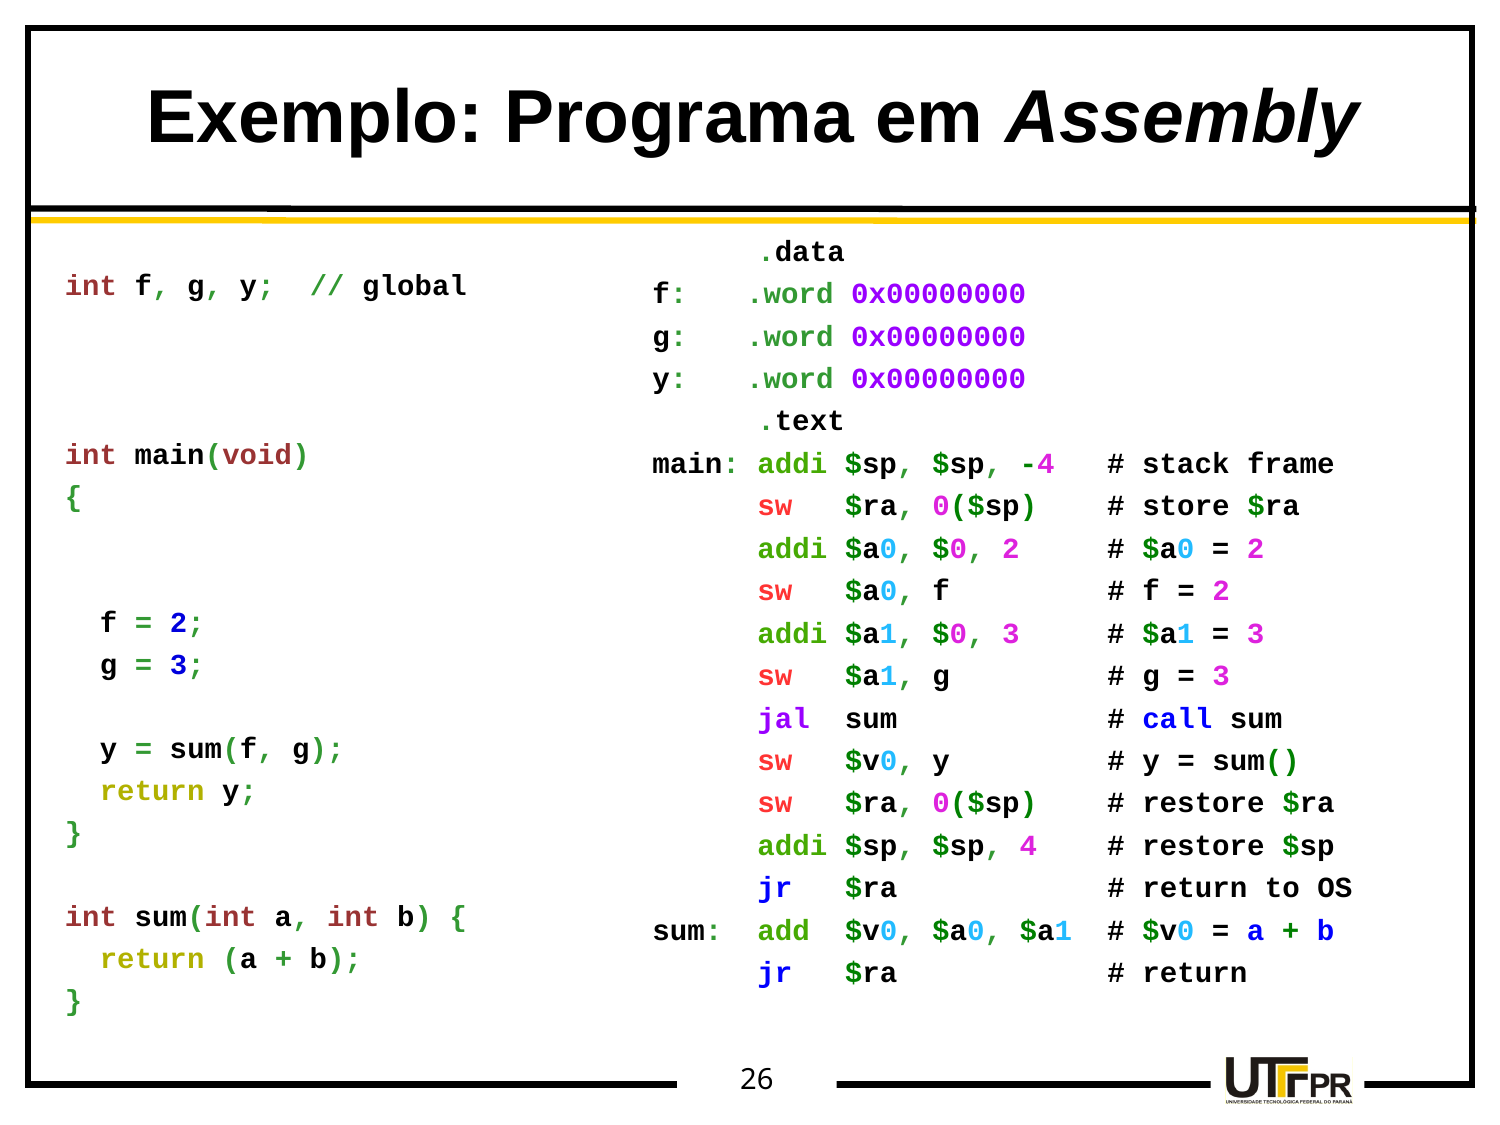

# Exemplo: Programa em Assembly
int f, g, y; // global
int main(void)
{
 f = 2;
 g = 3;
 y = sum(f, g);
 return y;
}
int sum(int a, int b) {
 return (a + b);
}
 .data
f:	.word 0x00000000
g:	.word 0x00000000
y:	.word 0x00000000
 .text
main: addi $sp, $sp, -4 # stack frame
 sw $ra, 0($sp) # store $ra
 addi $a0, $0, 2 # $a0 = 2
 sw $a0, f # f = 2
 addi $a1, $0, 3 # $a1 = 3
 sw $a1, g # g = 3
 jal sum # call sum
 sw $v0, y # y = sum()
 sw $ra, 0($sp) # restore $ra
 addi $sp, $sp, 4 # restore $sp
 jr $ra # return to OS
sum: add $v0, $a0, $a1 # $v0 = a + b
 jr $ra # return